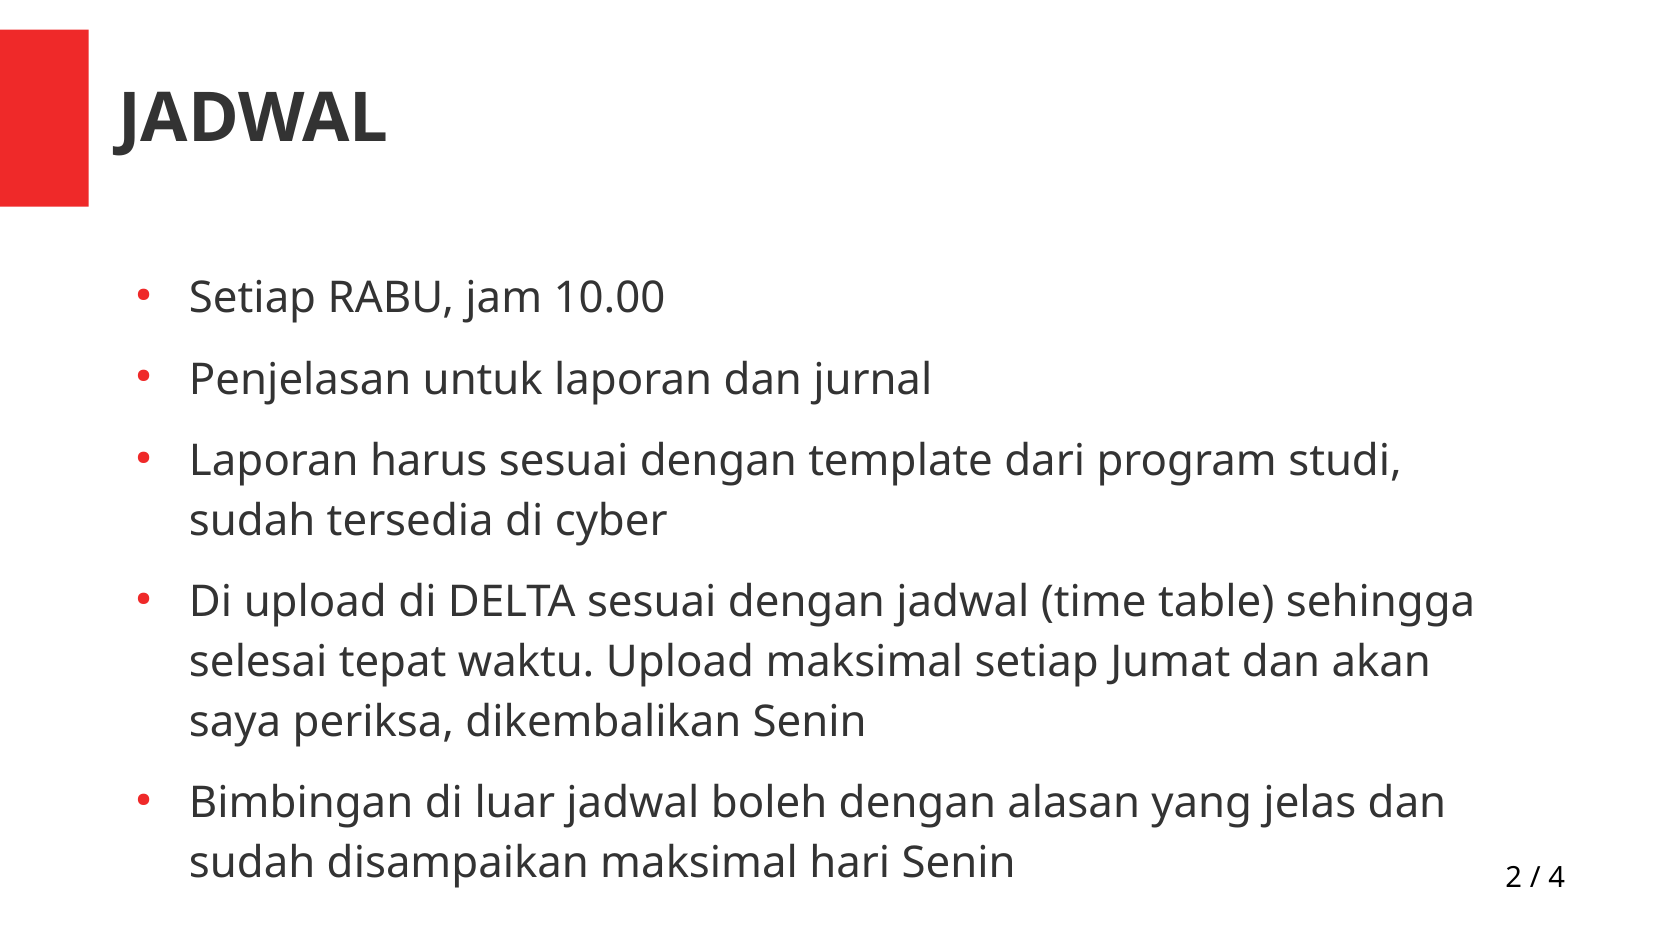

# JADWAL
Setiap RABU, jam 10.00
Penjelasan untuk laporan dan jurnal
Laporan harus sesuai dengan template dari program studi, sudah tersedia di cyber
Di upload di DELTA sesuai dengan jadwal (time table) sehingga selesai tepat waktu. Upload maksimal setiap Jumat dan akan saya periksa, dikembalikan Senin
Bimbingan di luar jadwal boleh dengan alasan yang jelas dan sudah disampaikan maksimal hari Senin
2